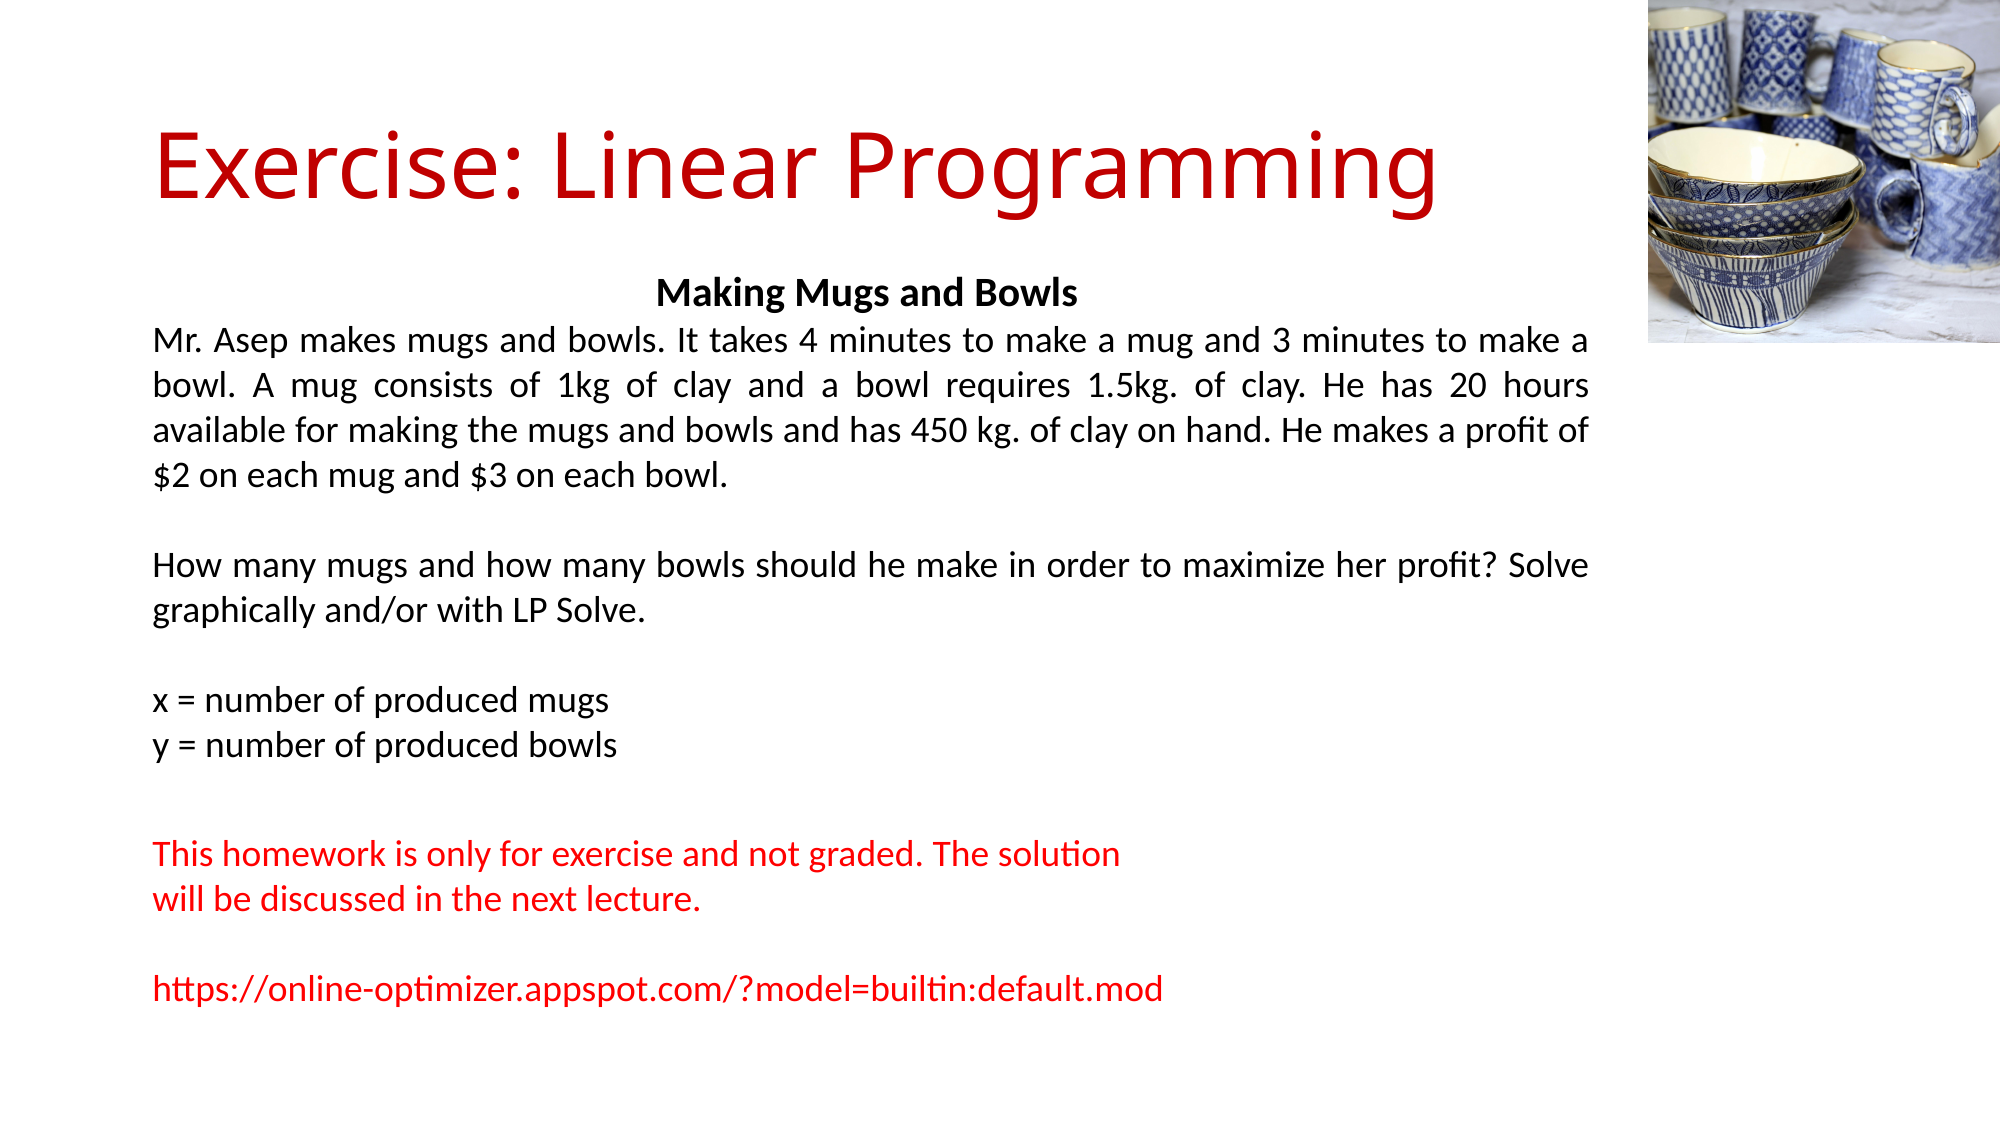

# Exercise: Linear Programming
Making Mugs and Bowls
Mr. Asep makes mugs and bowls. It takes 4 minutes to make a mug and 3 minutes to make a bowl. A mug consists of 1kg of clay and a bowl requires 1.5kg. of clay. He has 20 hours available for making the mugs and bowls and has 450 kg. of clay on hand. He makes a profit of $2 on each mug and $3 on each bowl.
How many mugs and how many bowls should he make in order to maximize her profit? Solve graphically and/or with LP Solve.
x = number of produced mugs
y = number of produced bowls
This homework is only for exercise and not graded. The solution
will be discussed in the next lecture.
https://online-optimizer.appspot.com/?model=builtin:default.mod